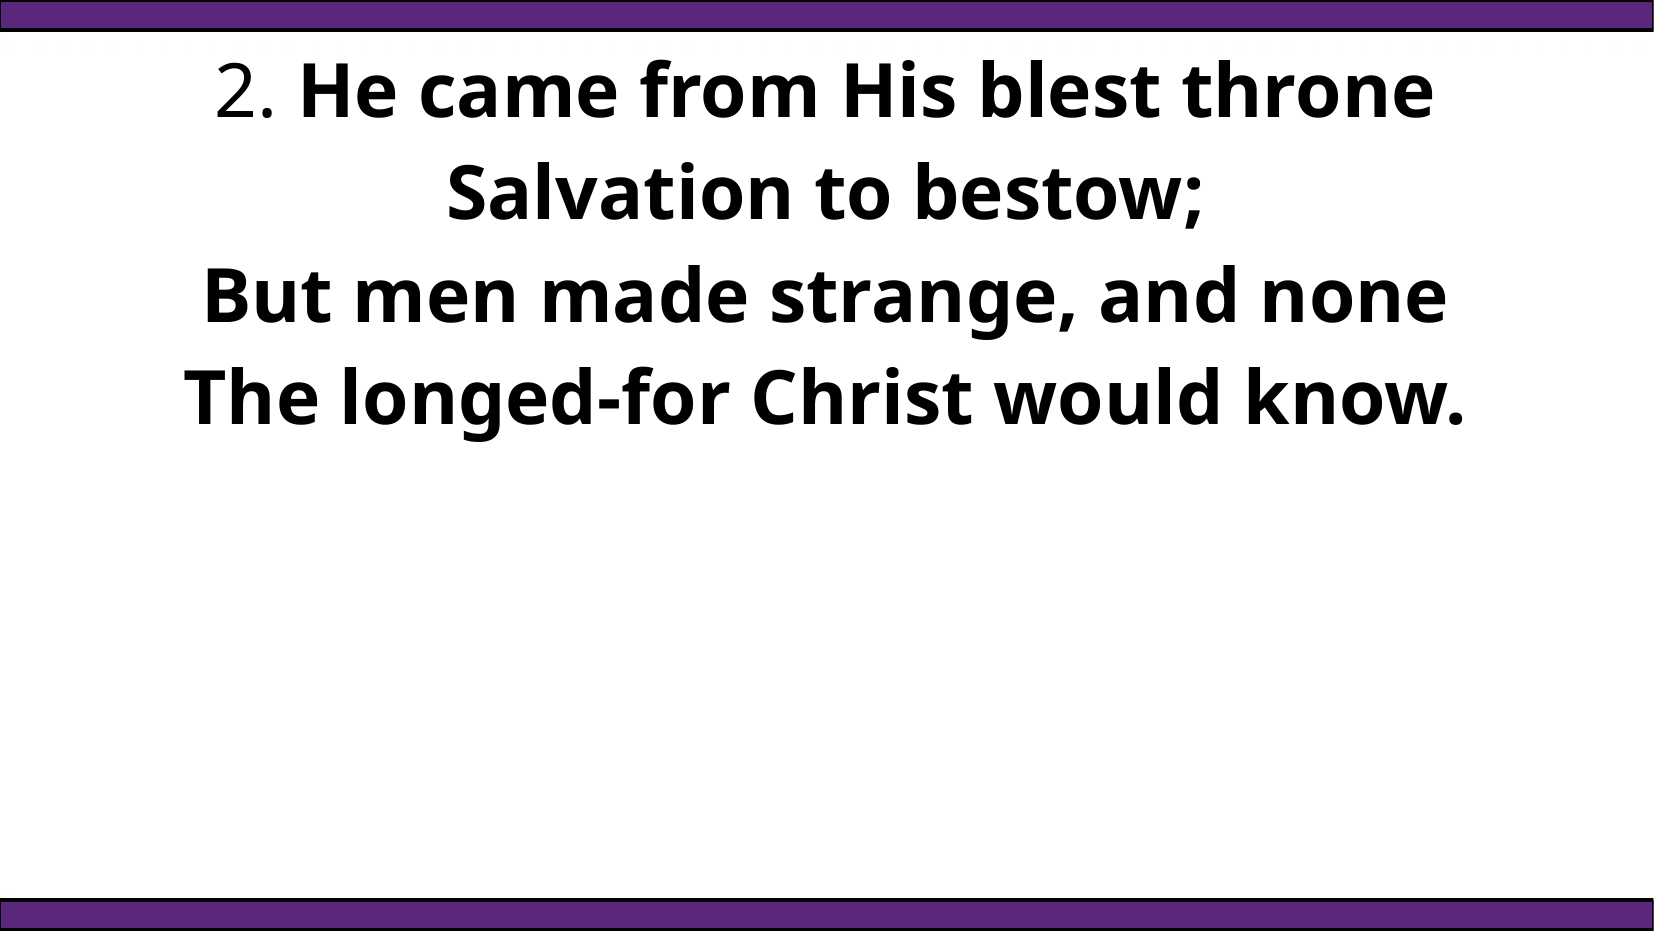

2. He came from His blest throne
Salvation to bestow;
But men made strange, and none
The longed-for Christ would know.